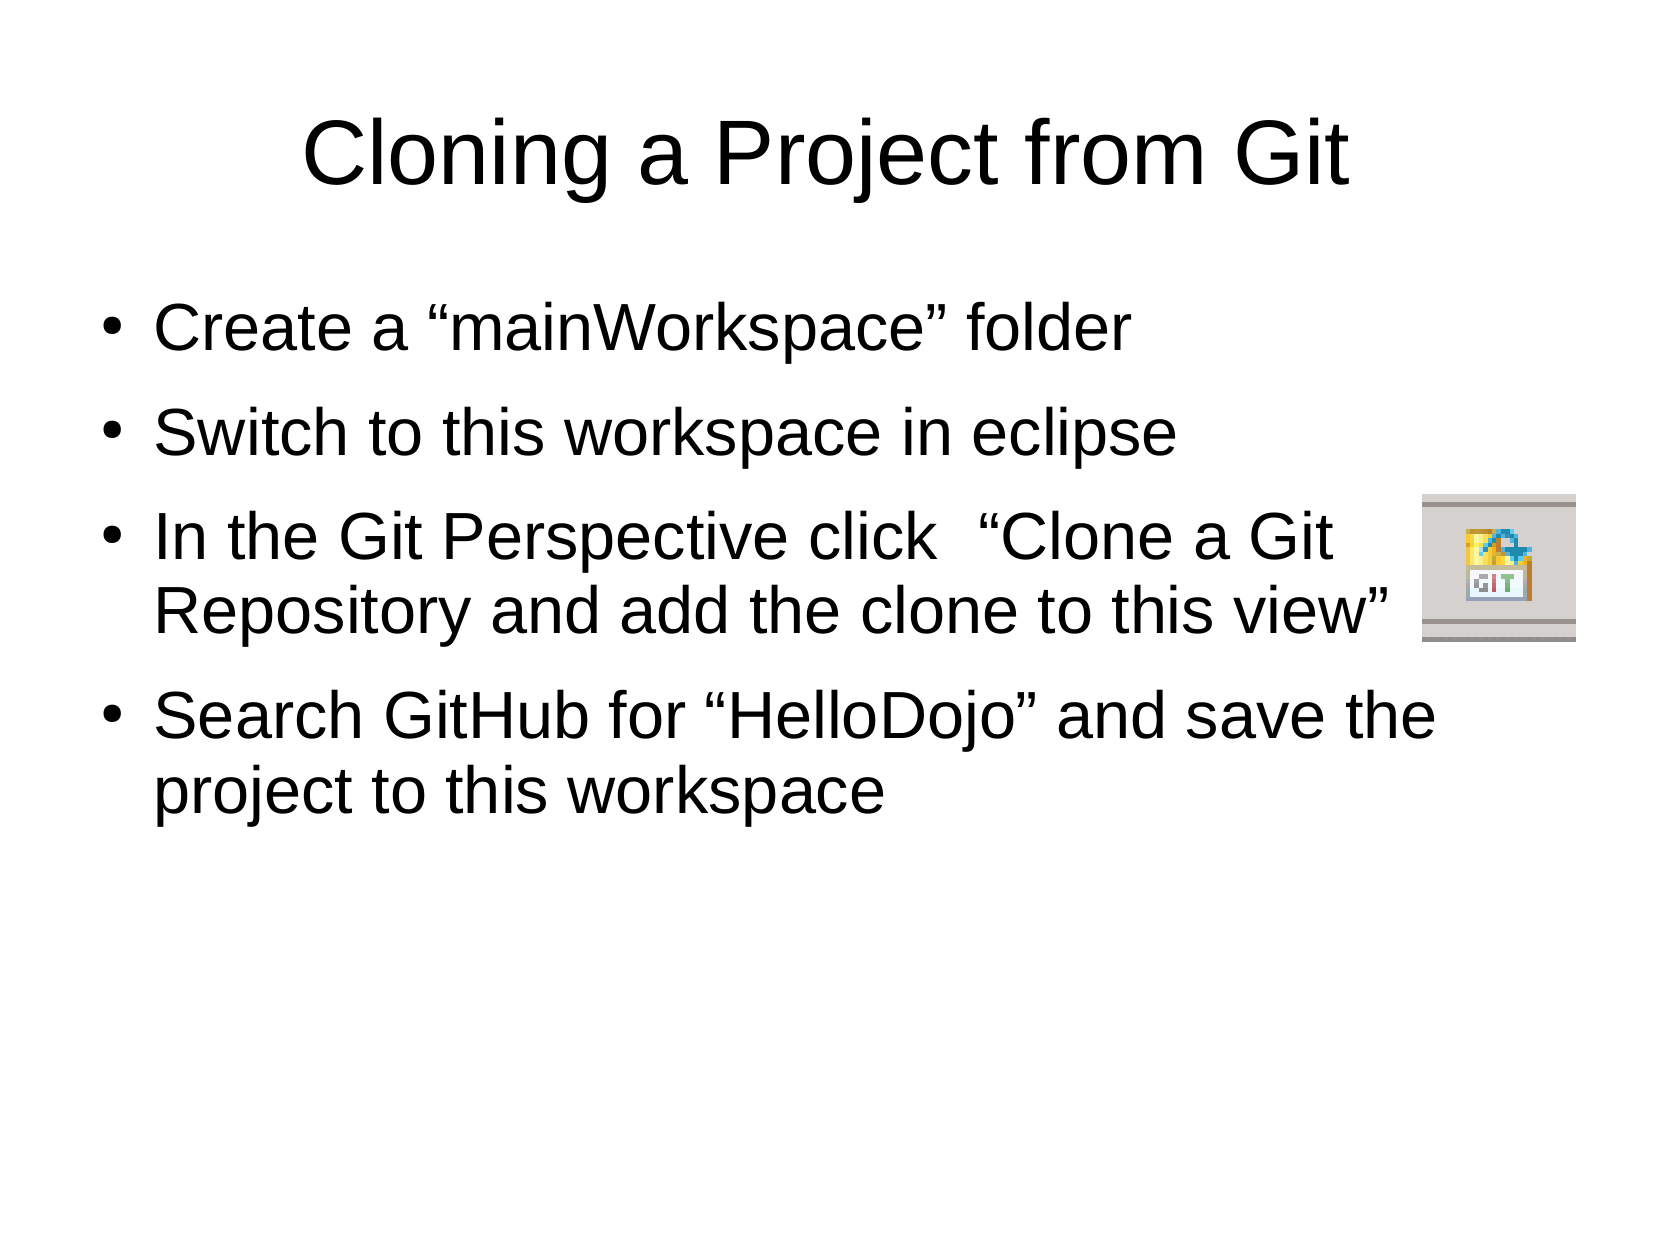

# Cloning a Project from Git
Create a “mainWorkspace” folder
Switch to this workspace in eclipse
In the Git Perspective click 	“Clone a Git Repository and add the clone to this view”
Search GitHub for “HelloDojo” and save the project to this workspace